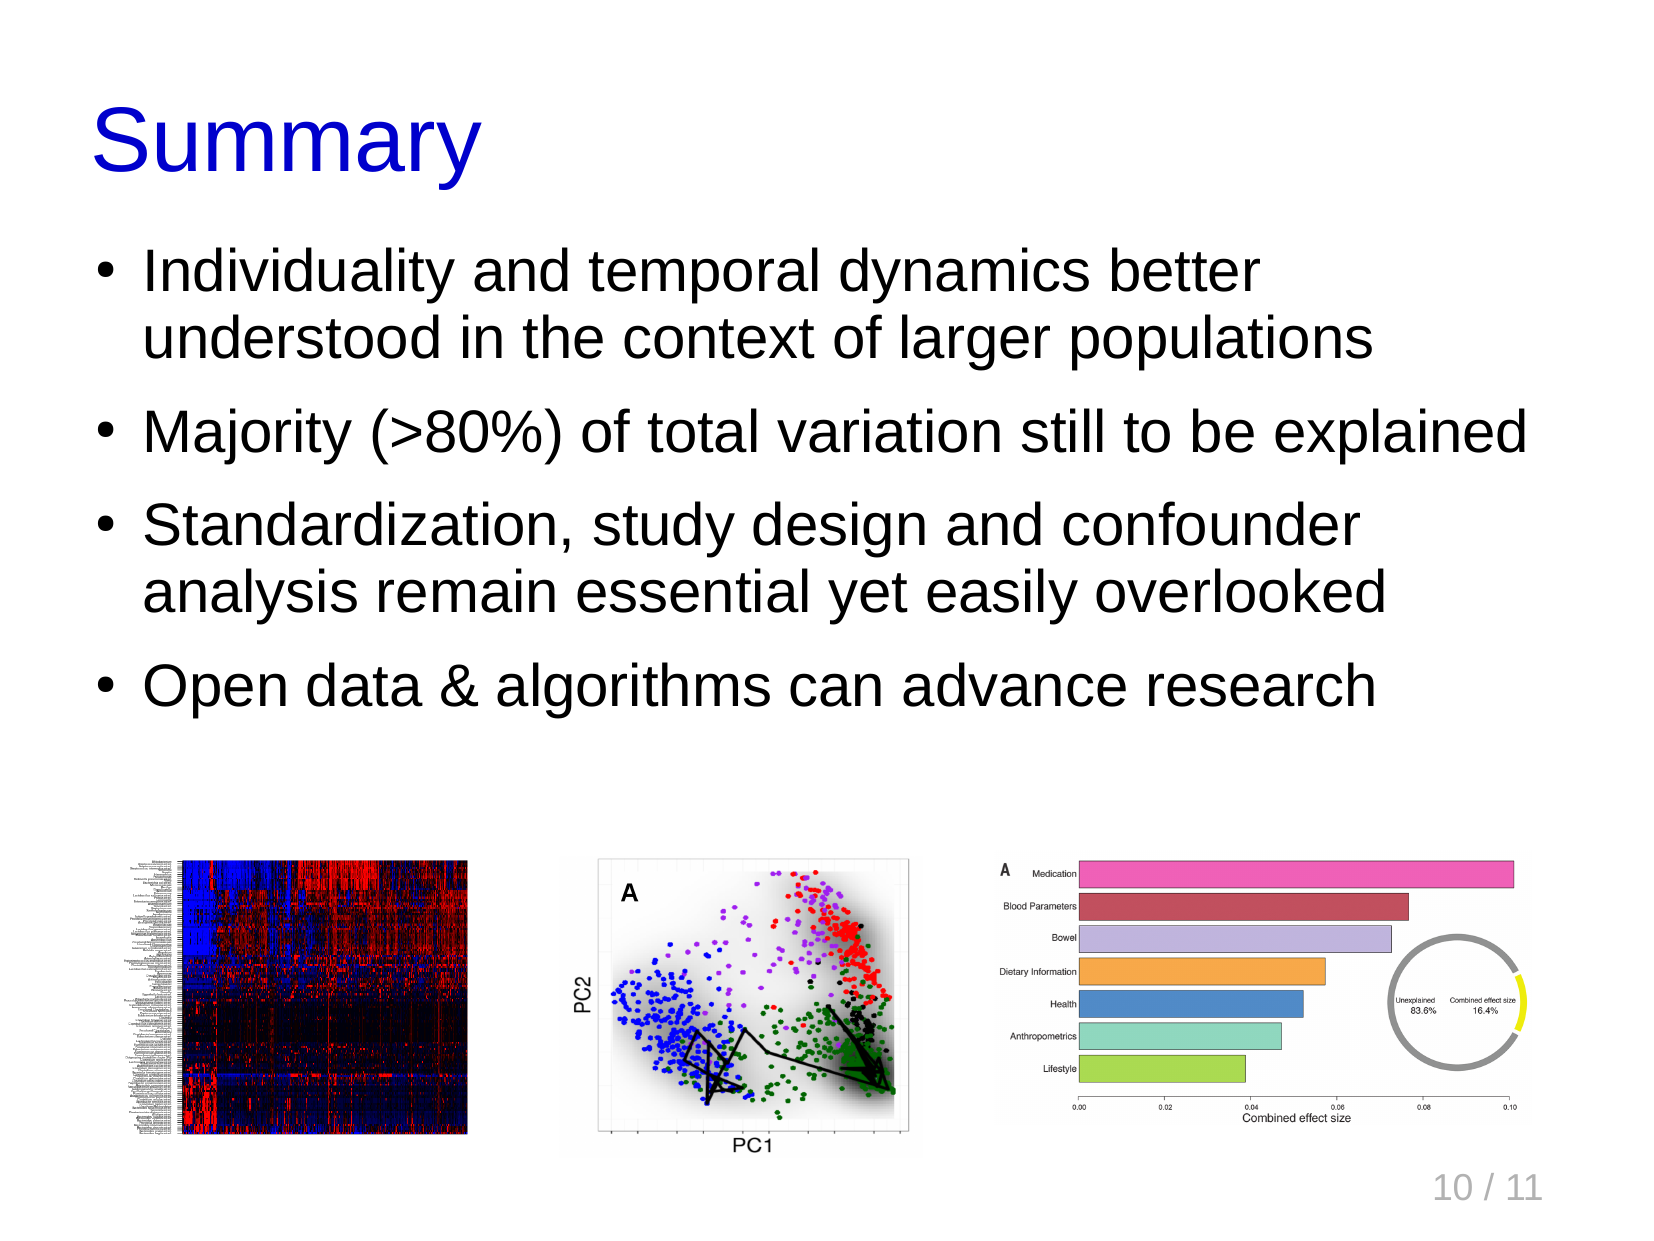

Summary
# Individuality and temporal dynamics better understood in the context of larger populations
Majority (>80%) of total variation still to be explained
Standardization, study design and confounder analysis remain essential yet easily overlooked
Open data & algorithms can advance research